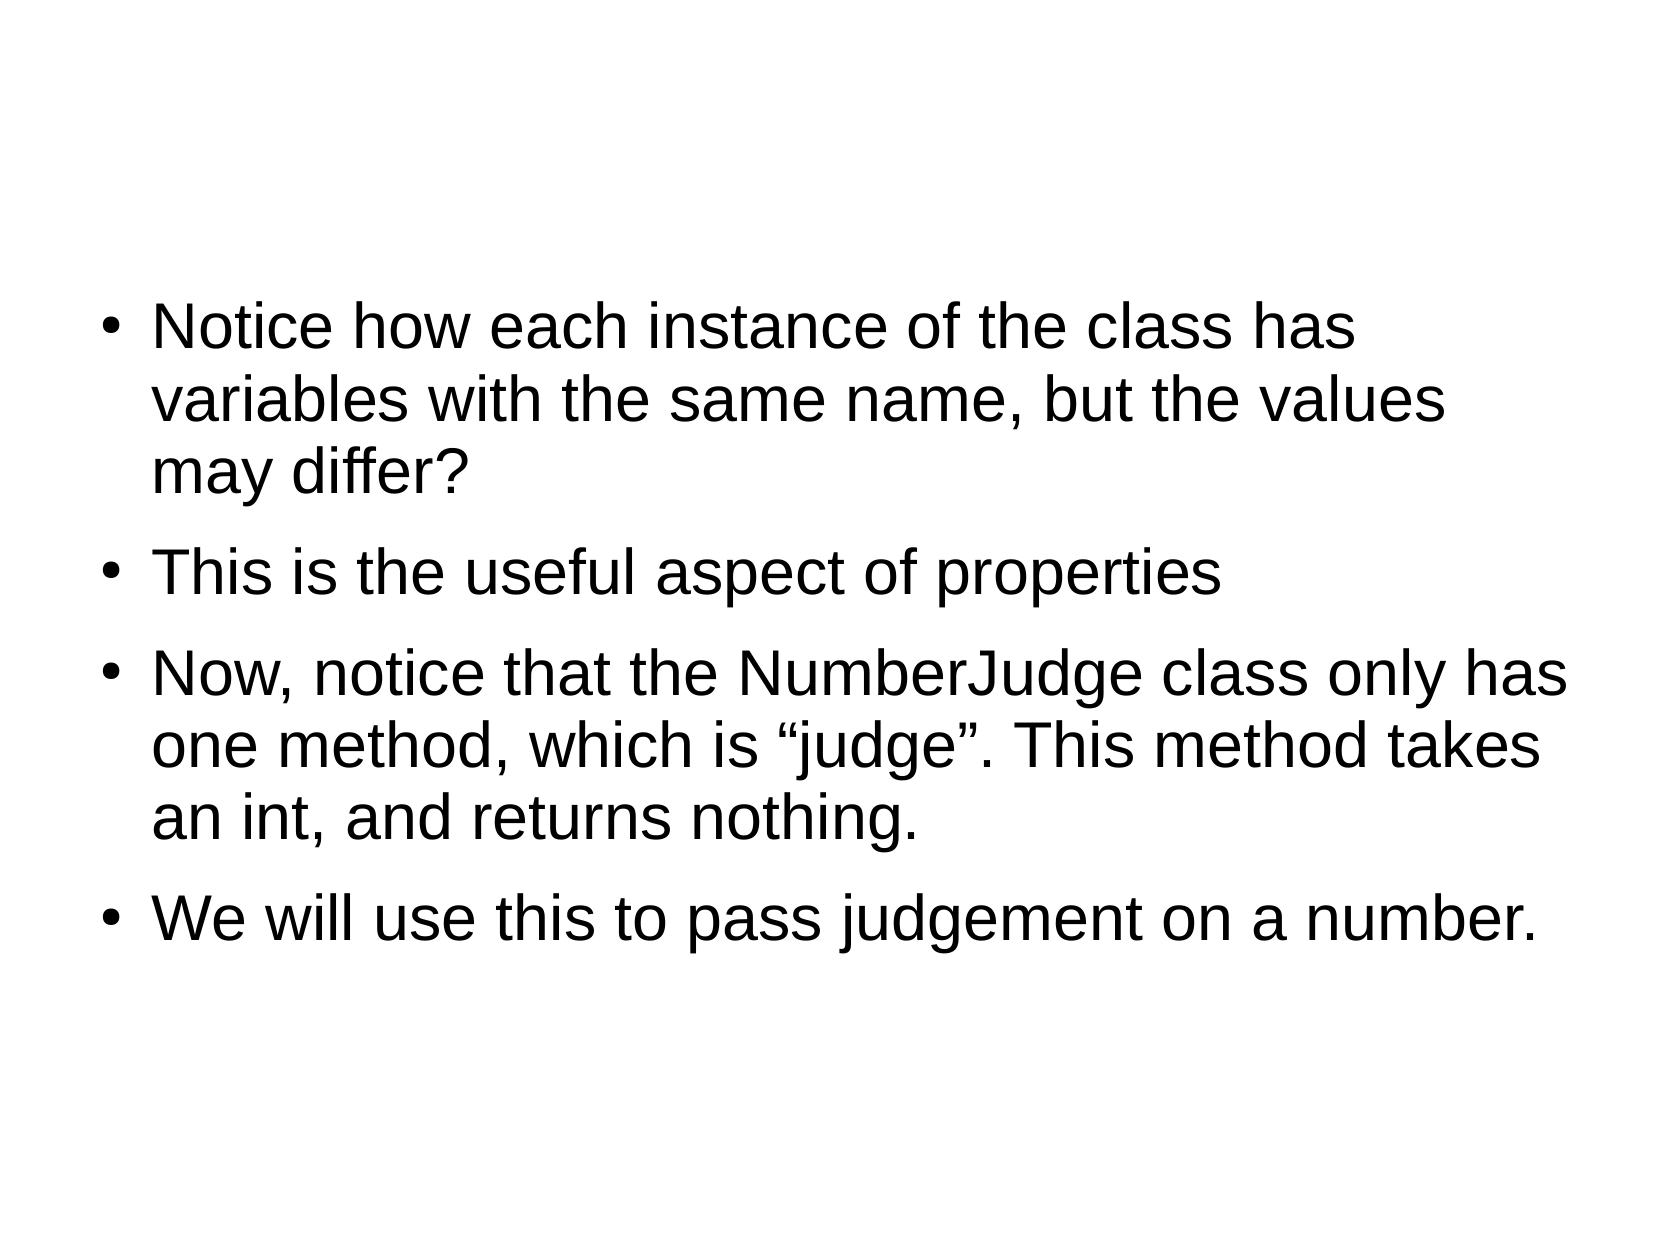

#
Notice how each instance of the class has variables with the same name, but the values may differ?
This is the useful aspect of properties
Now, notice that the NumberJudge class only has one method, which is “judge”. This method takes an int, and returns nothing.
We will use this to pass judgement on a number.